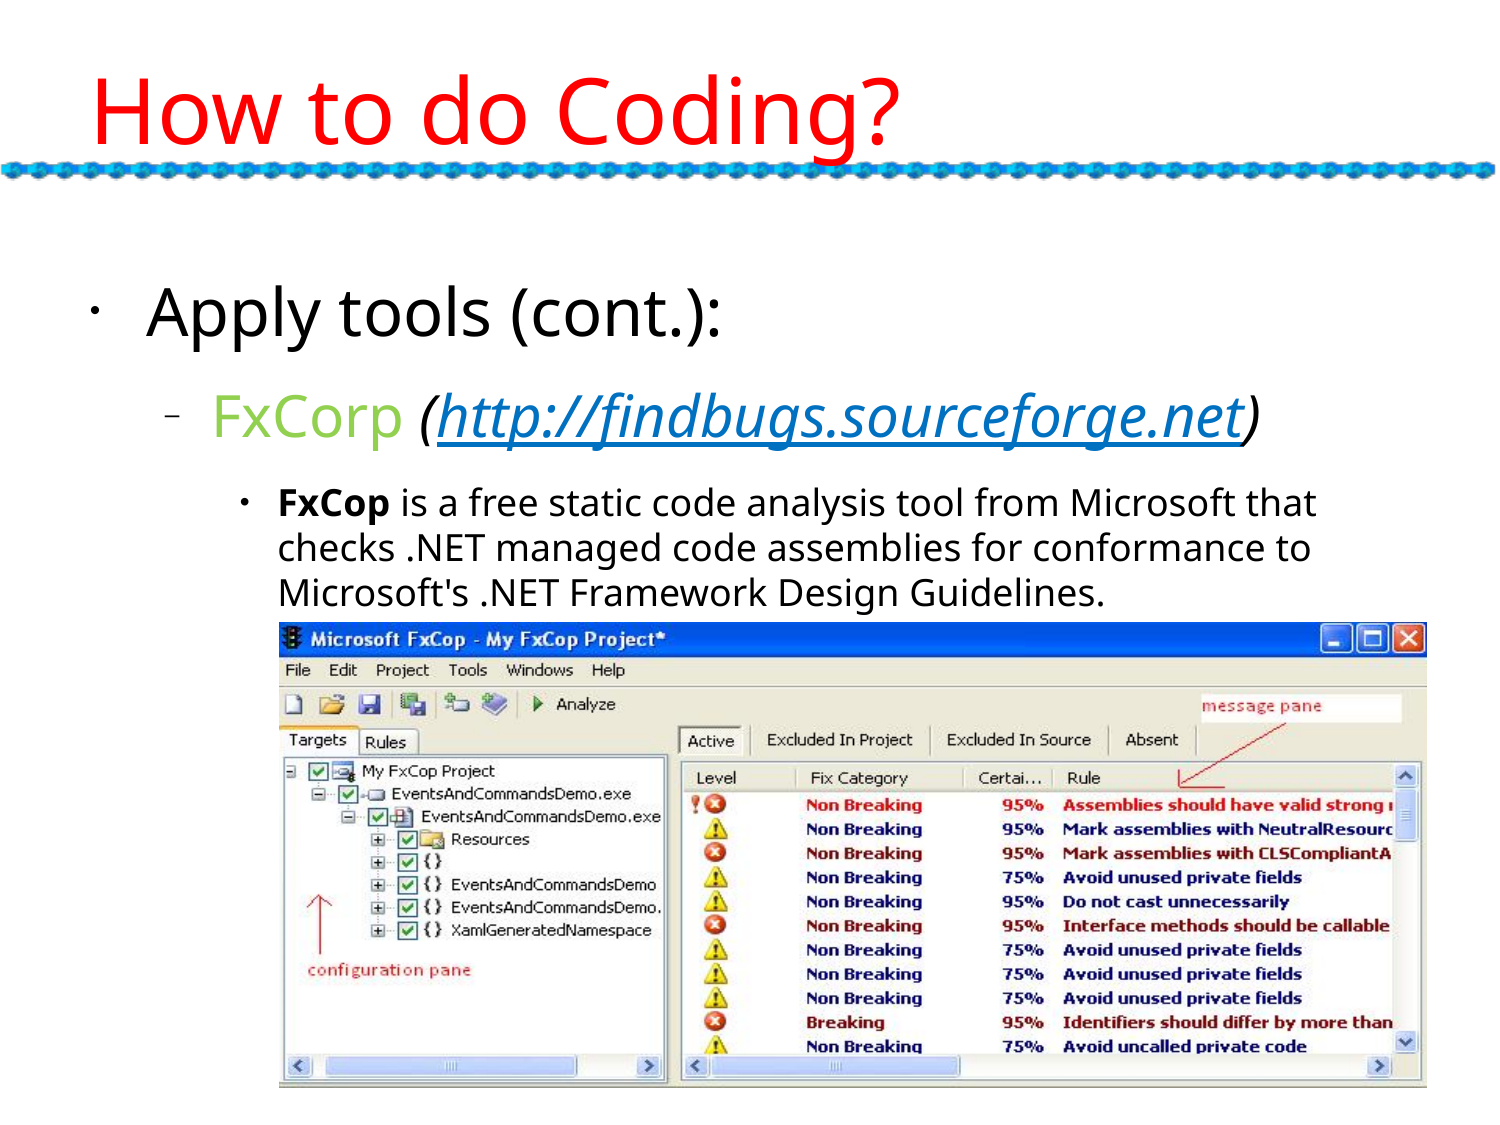

How to do Coding?
# Apply tools (cont.):
FxCorp (http://findbugs.sourceforge.net)
FxCop is a free static code analysis tool from Microsoft that checks .NET managed code assemblies for conformance to Microsoft's .NET Framework Design Guidelines.